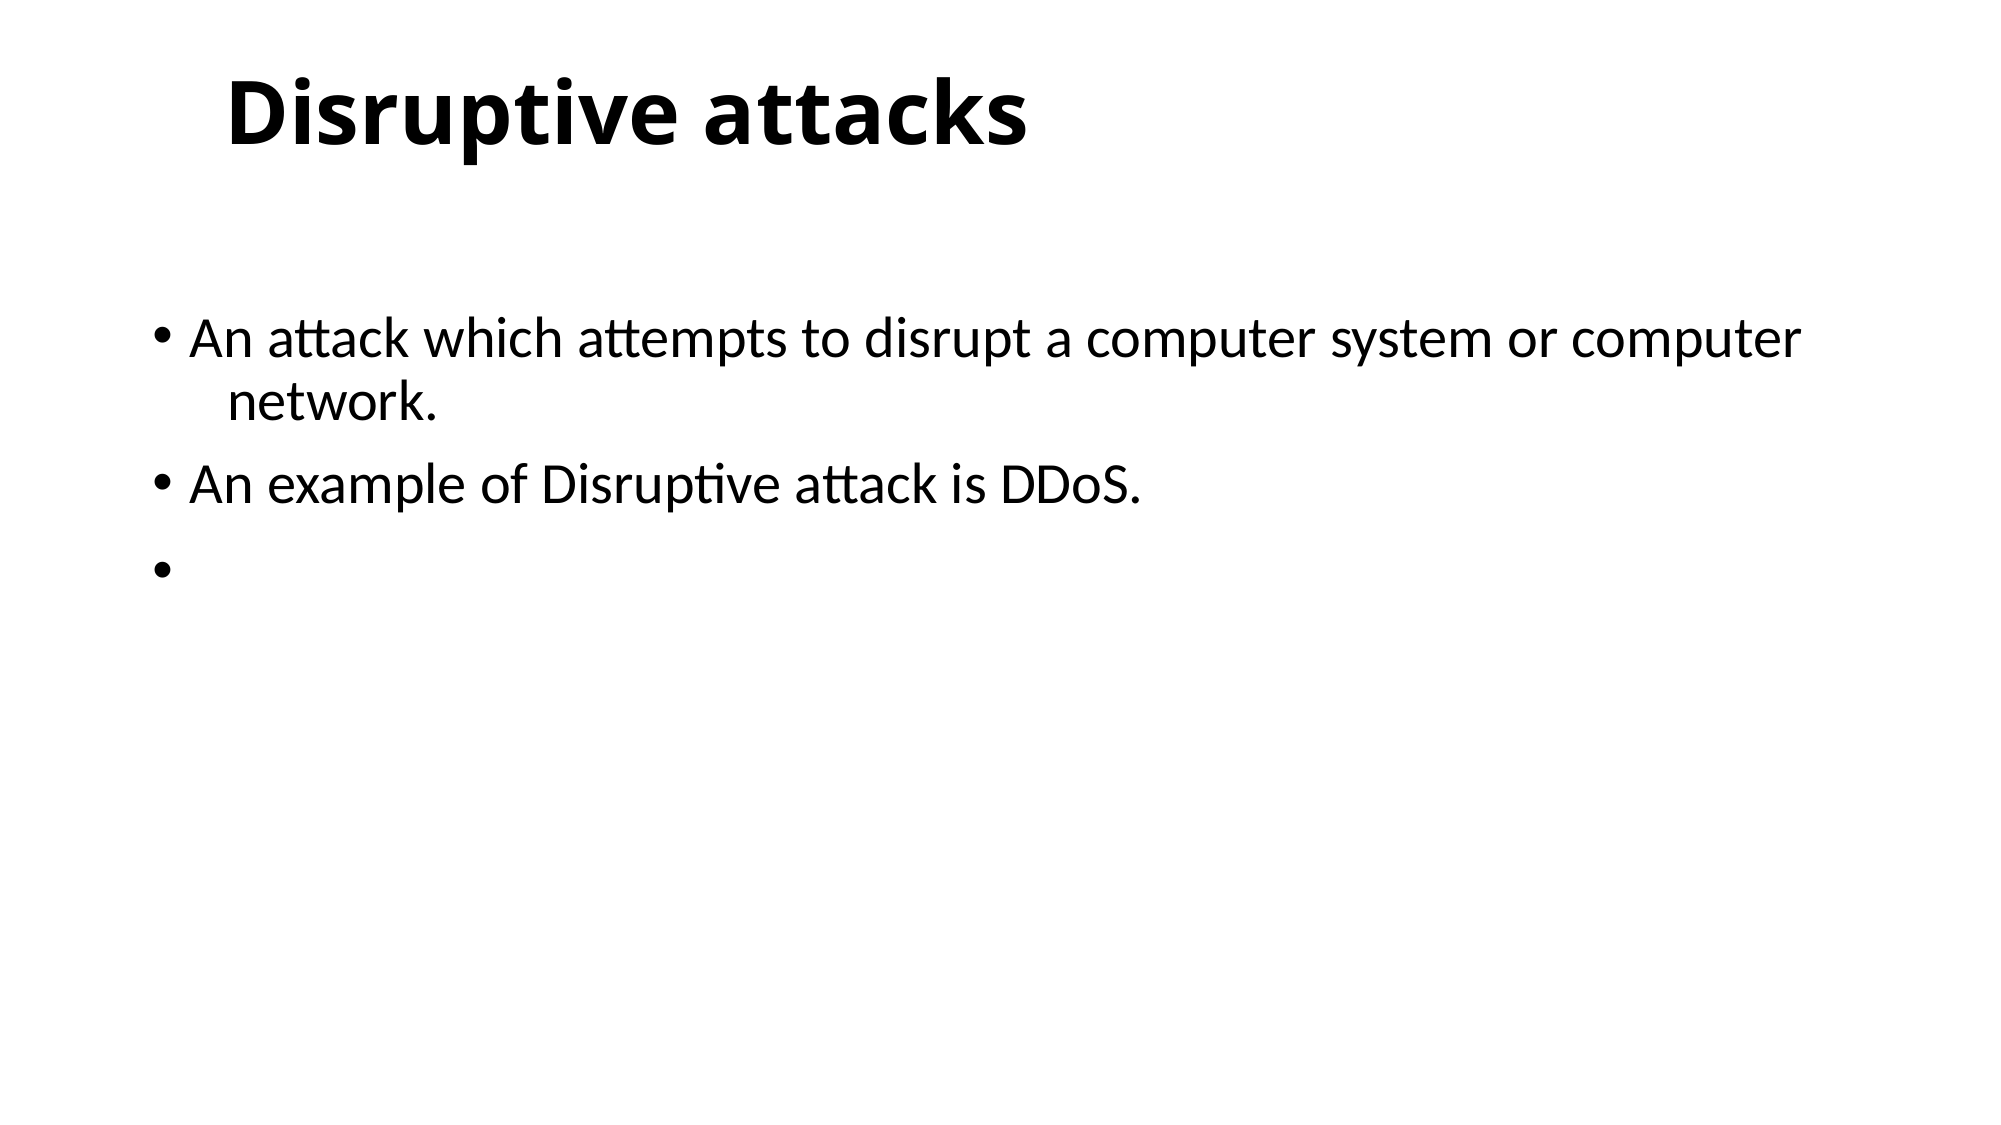

# Disruptive attacks
An attack which attempts to disrupt a computer system or computer network.
An example of Disruptive attack is DDoS.